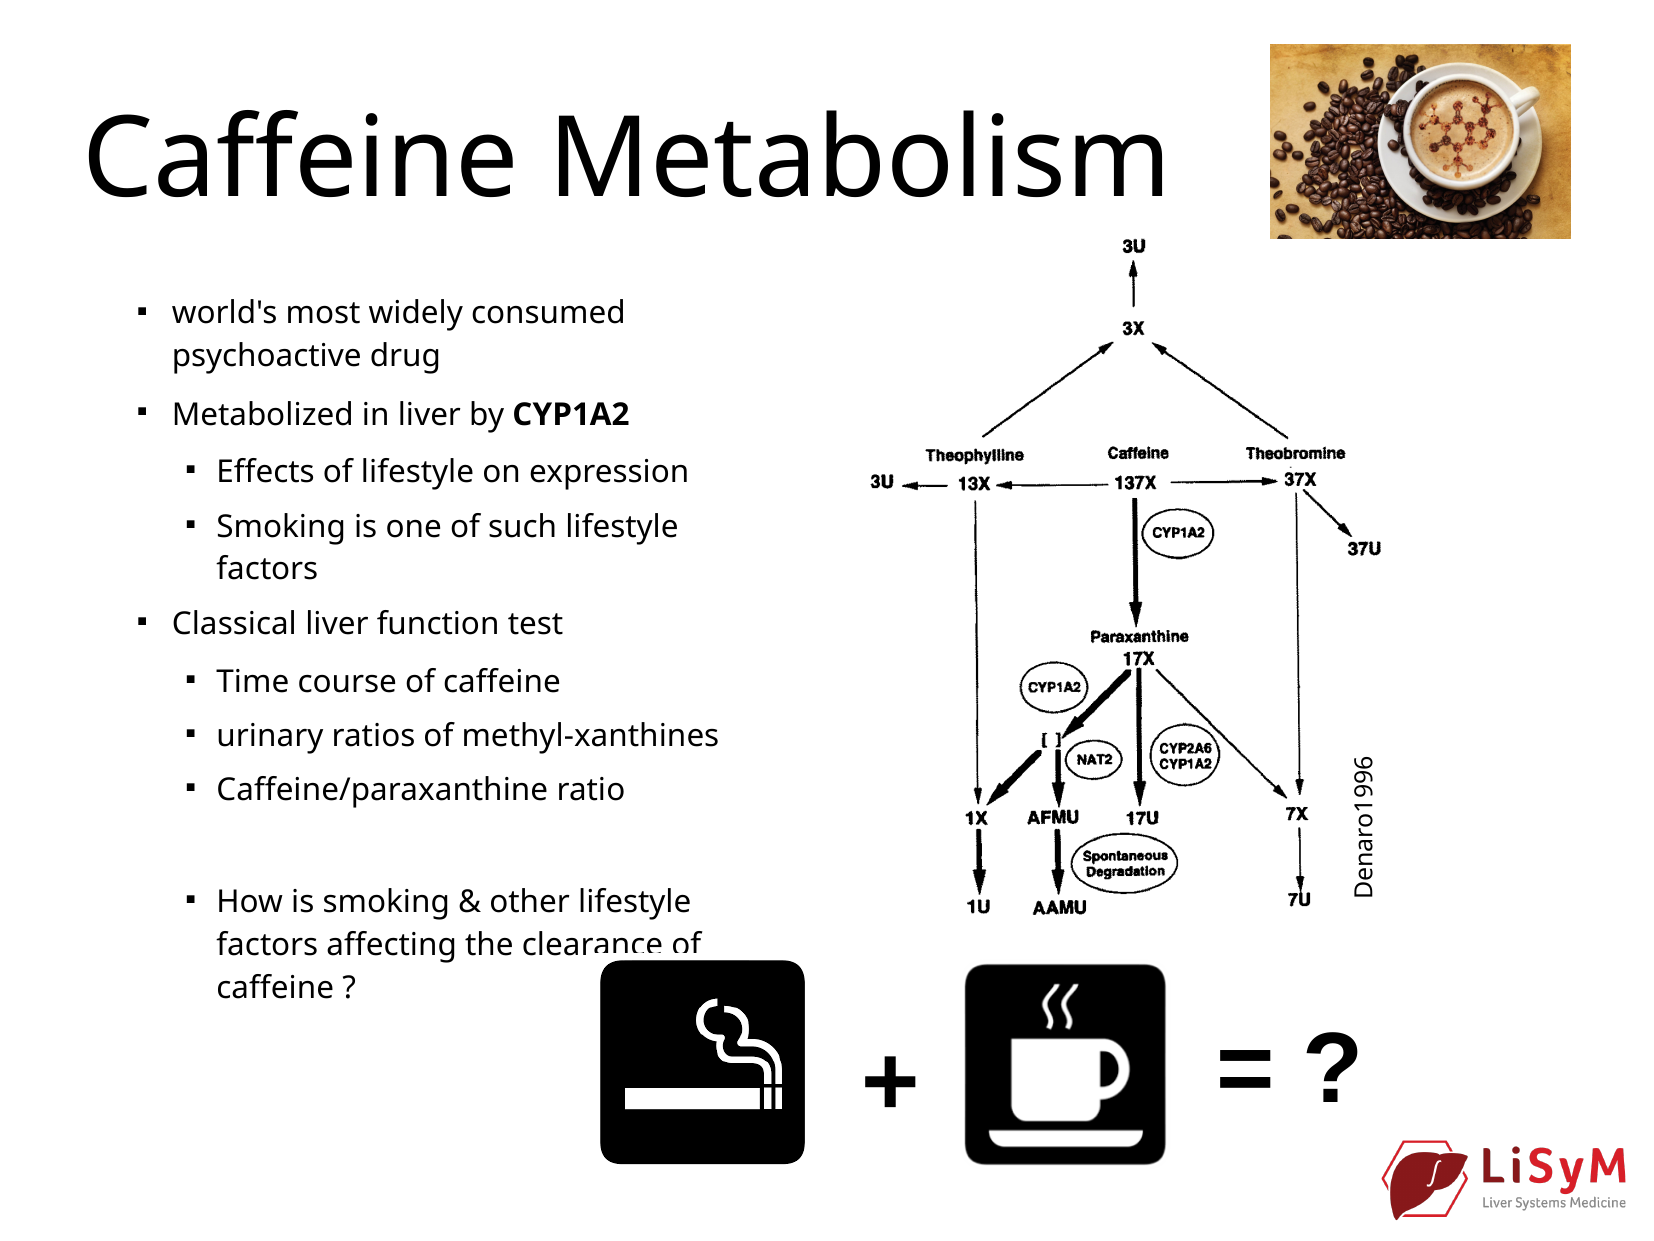

# Caffeine Metabolism
world's most widely consumed psychoactive drug
Metabolized in liver by CYP1A2
Effects of lifestyle on expression
Smoking is one of such lifestyle factors
Classical liver function test
Time course of caffeine
urinary ratios of methyl-xanthines
Caffeine/paraxanthine ratio
How is smoking & other lifestyle factors affecting the clearance of caffeine ?
Denaro1996
= ?
+